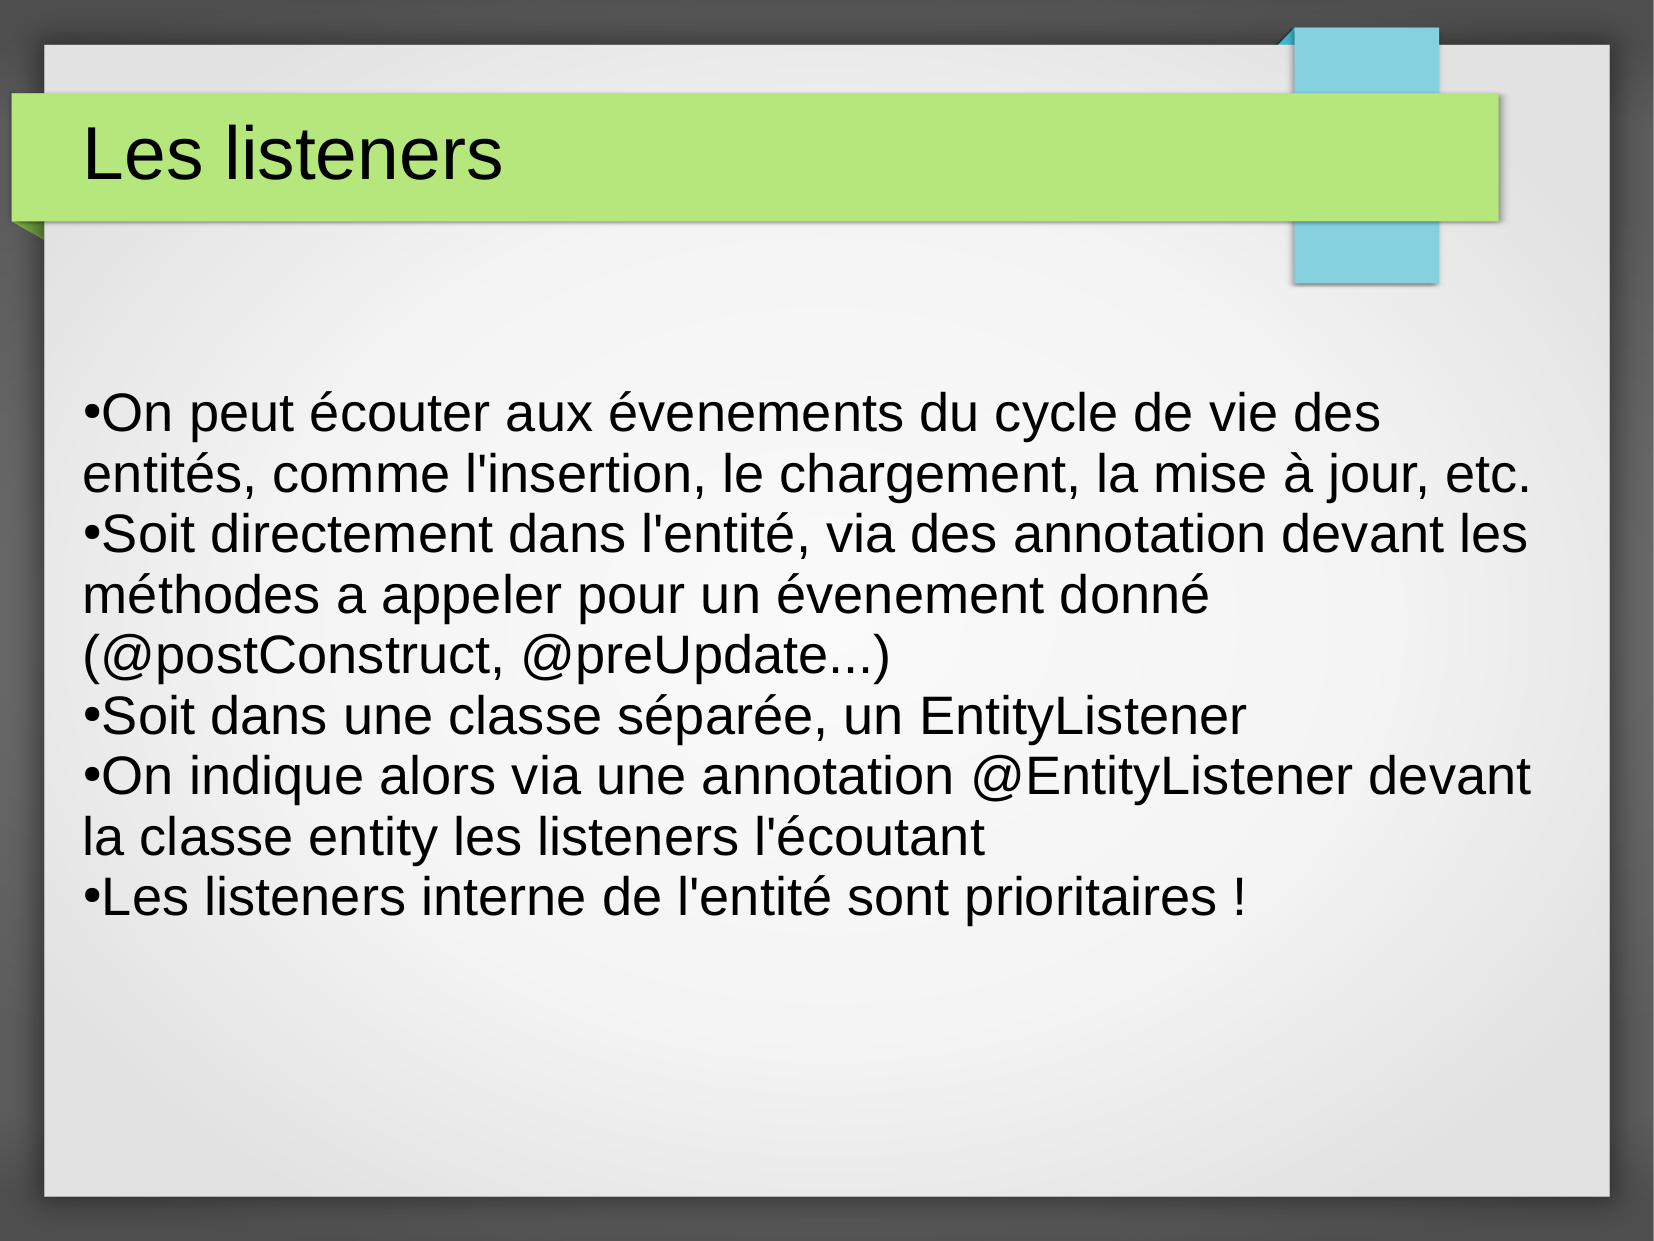

# Les listeners
On peut écouter aux évenements du cycle de vie des entités, comme l'insertion, le chargement, la mise à jour, etc.
Soit directement dans l'entité, via des annotation devant les méthodes a appeler pour un évenement donné (@postConstruct, @preUpdate...)
Soit dans une classe séparée, un EntityListener
On indique alors via une annotation @EntityListener devant la classe entity les listeners l'écoutant
Les listeners interne de l'entité sont prioritaires !